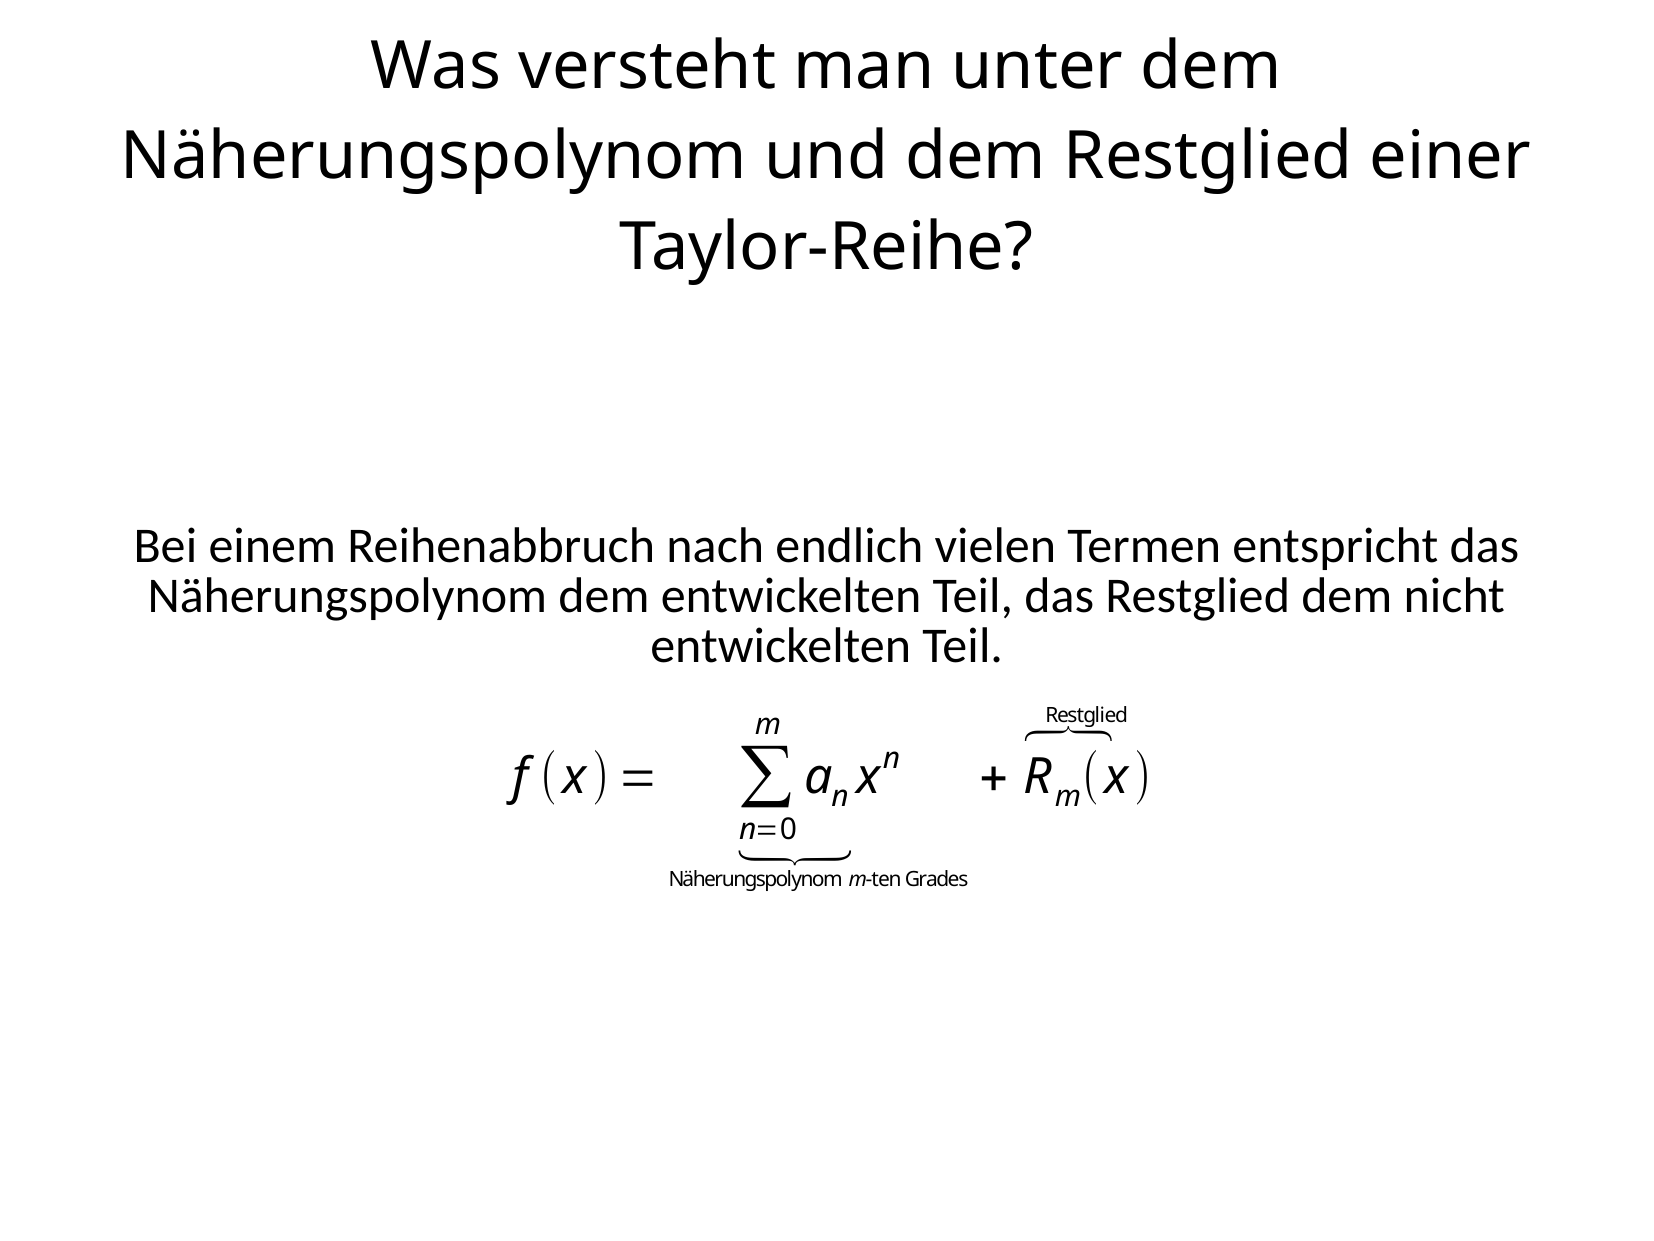

# Was versteht man unter dem Näherungspolynom und dem Restglied einer Taylor-Reihe?
Bei einem Reihenabbruch nach endlich vielen Termen entspricht das Näherungspolynom dem entwickelten Teil, das Restglied dem nicht entwickelten Teil.